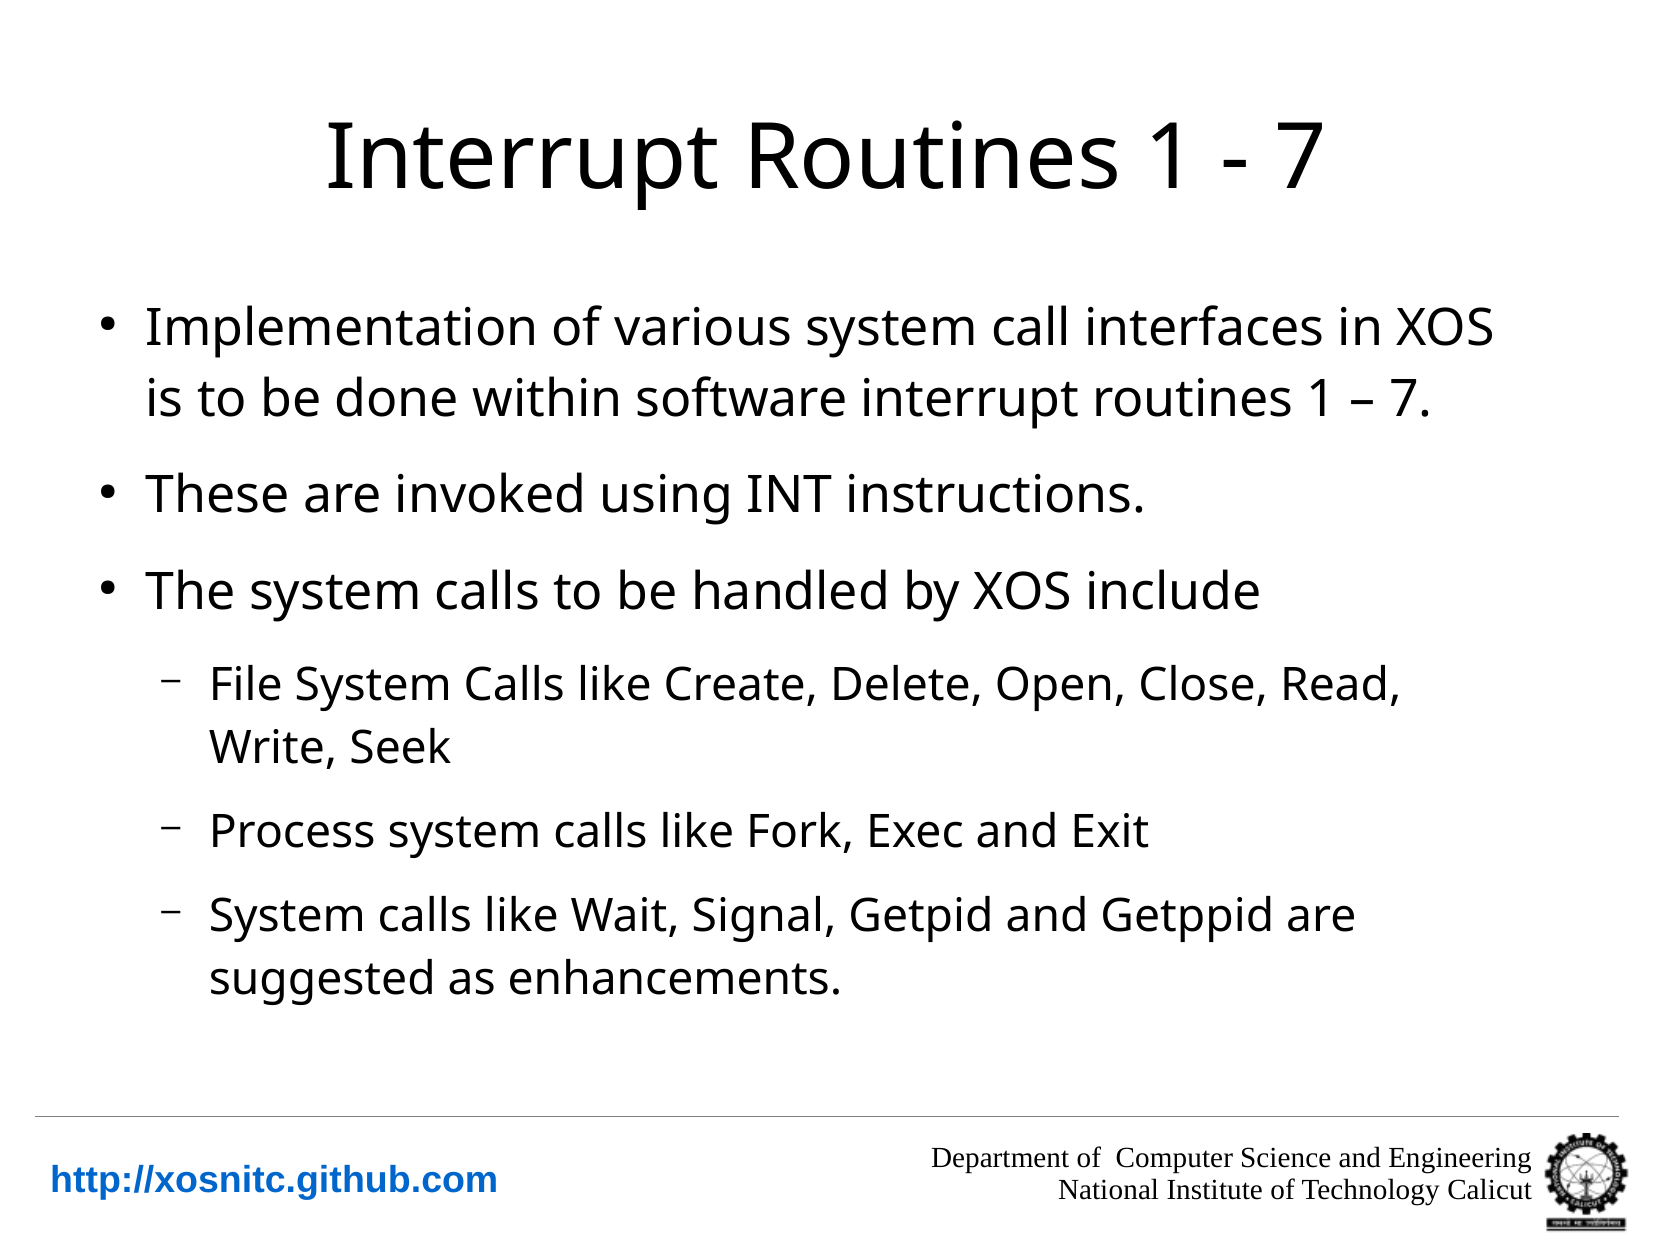

# Interrupt Routines 1 - 7
Implementation of various system call interfaces in XOS is to be done within software interrupt routines 1 – 7.
These are invoked using INT instructions.
The system calls to be handled by XOS include
File System Calls like Create, Delete, Open, Close, Read, Write, Seek
Process system calls like Fork, Exec and Exit
System calls like Wait, Signal, Getpid and Getppid are suggested as enhancements.